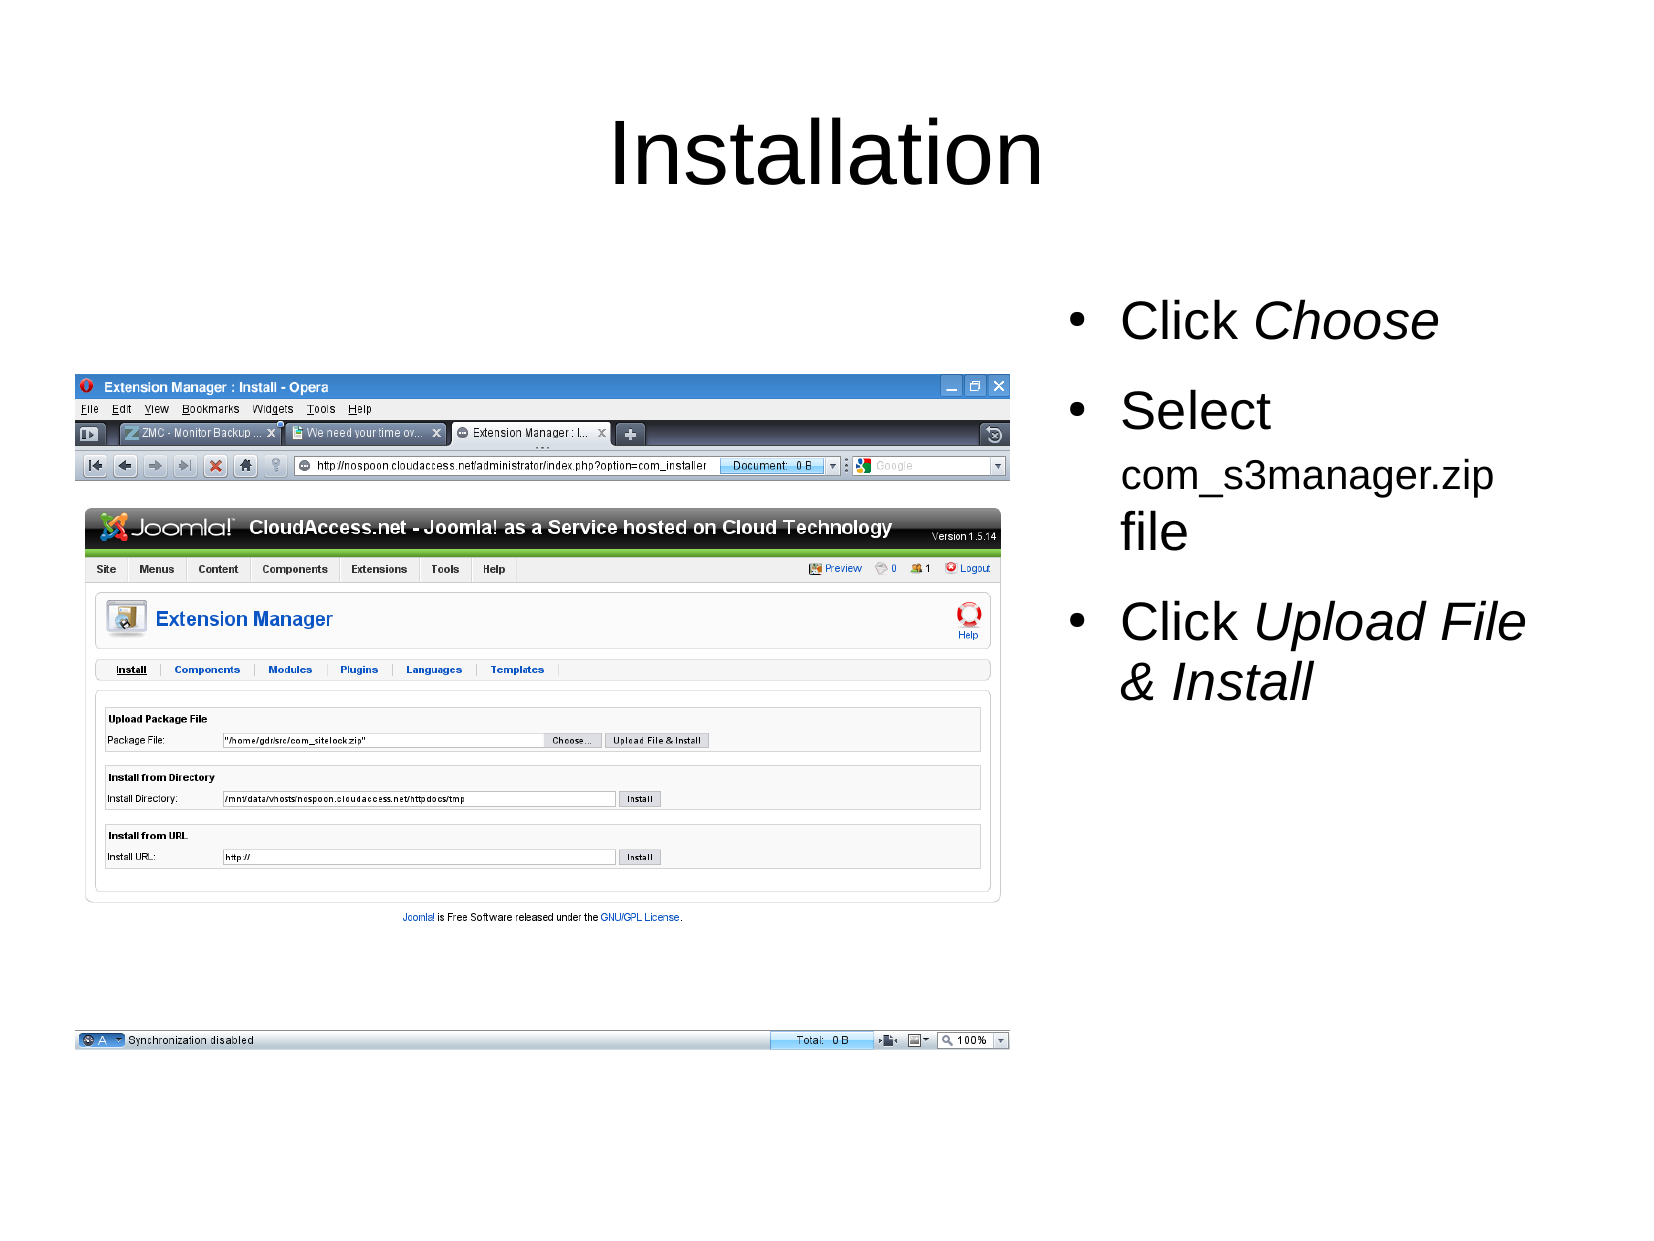

# Installation
Click Choose
Select com_s3manager.zip file
Click Upload File & Install